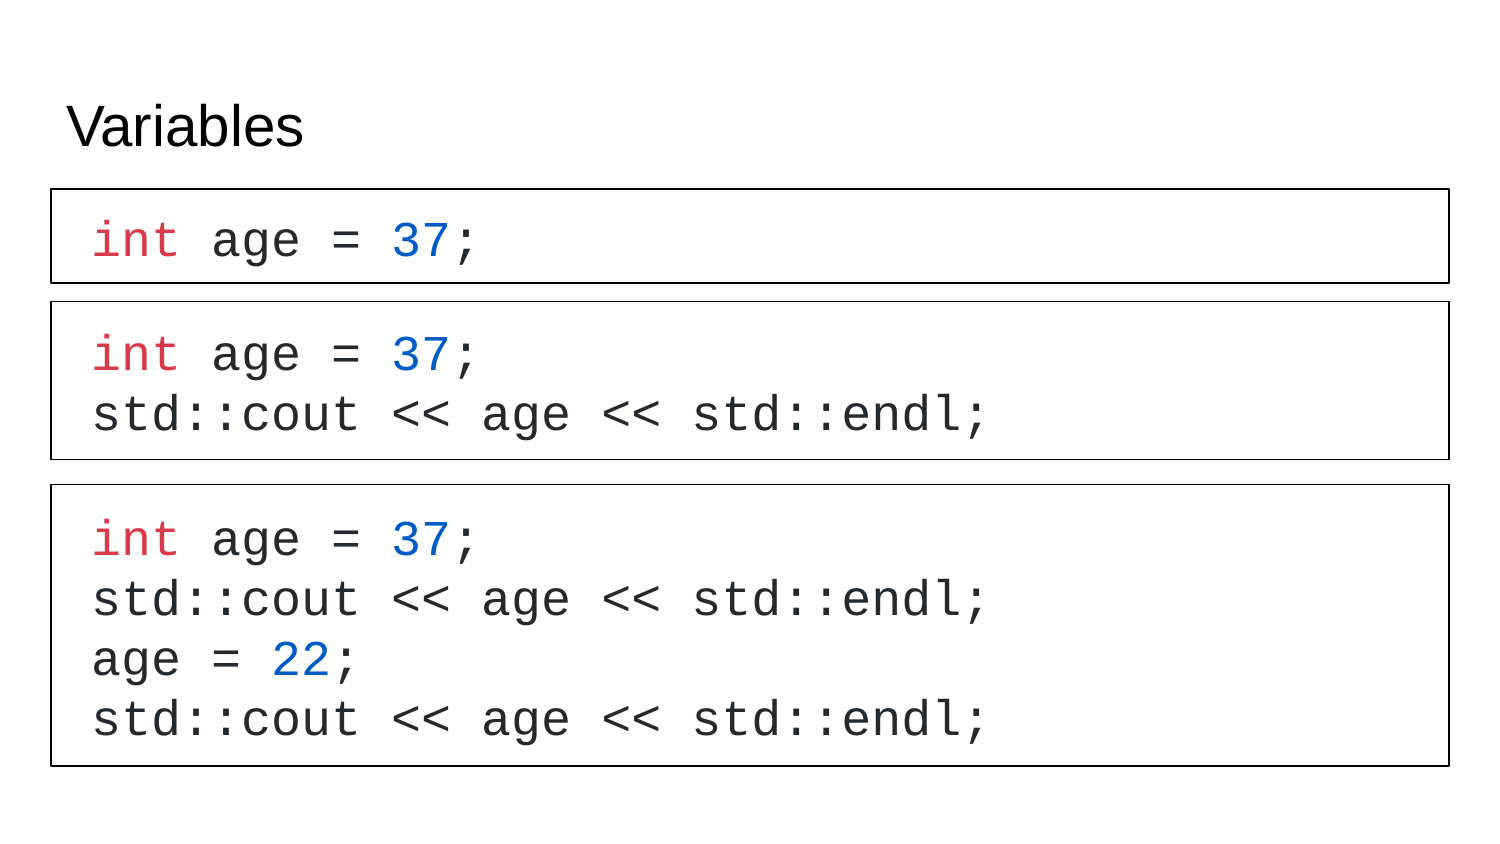

# Variables
int age = 37;
int age = 37;
std::cout << age << std::endl;
int age = 37;
std::cout << age << std::endl;
age = 22;
std::cout << age << std::endl;